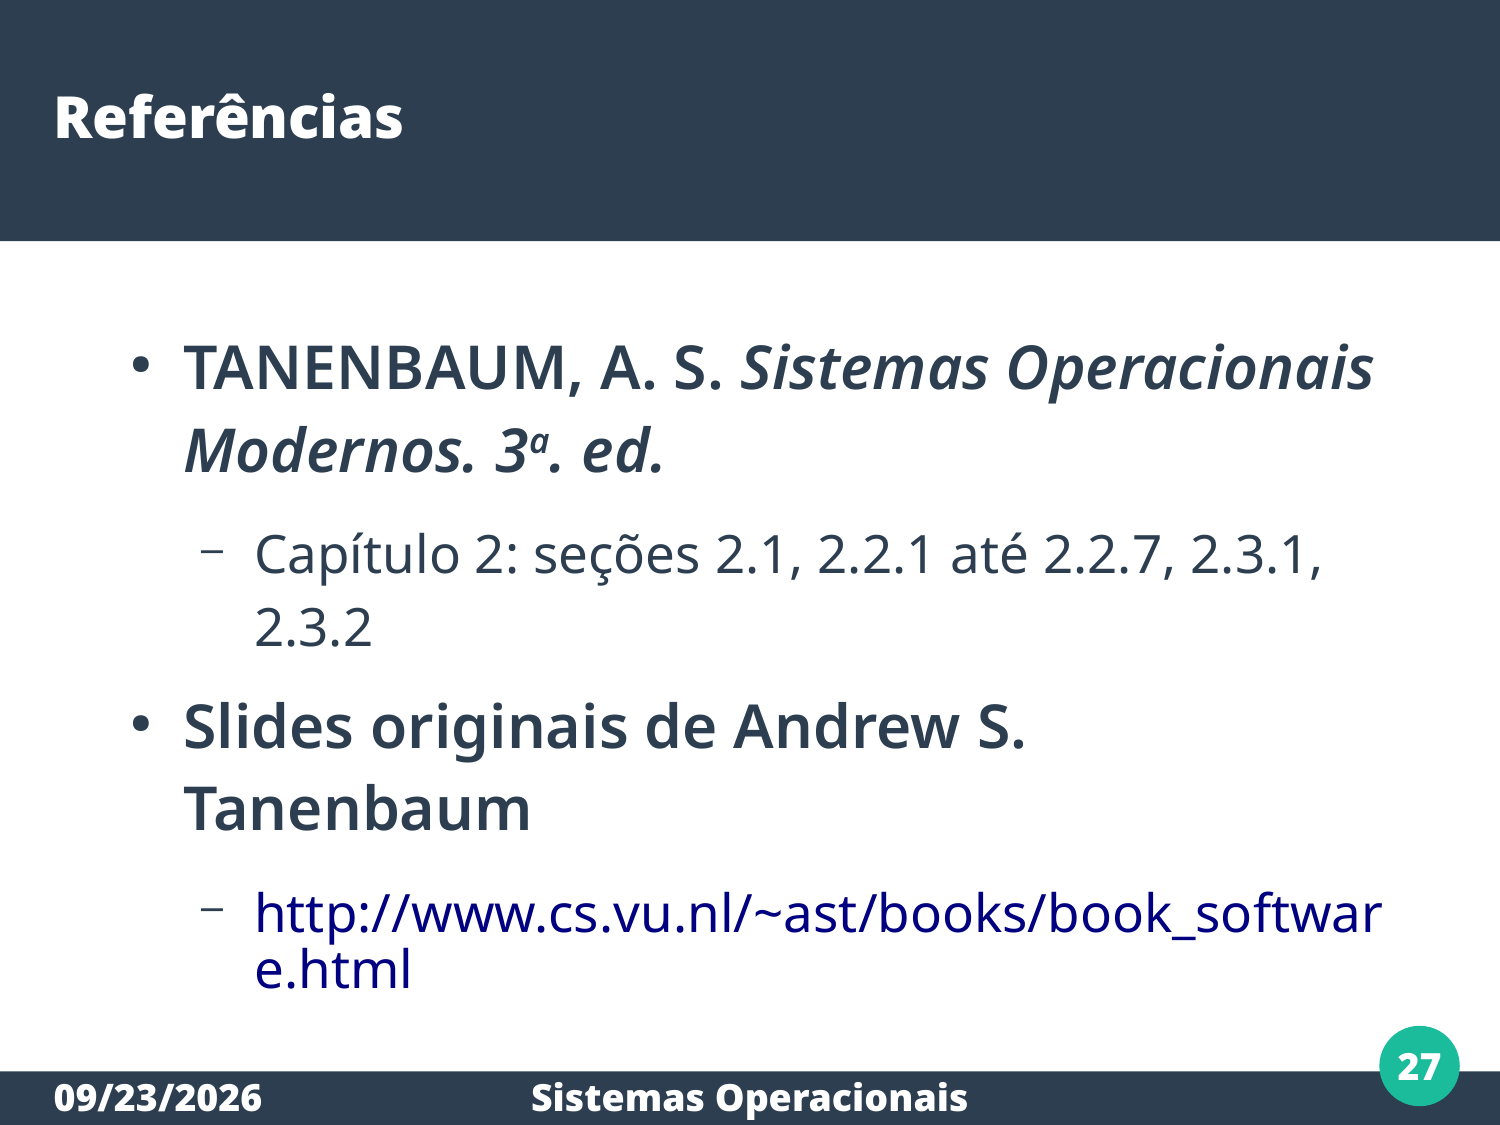

# Referências
TANENBAUM, A. S. Sistemas Operacionais Modernos. 3a. ed.
Capítulo 2: seções 2.1, 2.2.1 até 2.2.7, 2.3.1, 2.3.2
Slides originais de Andrew S. Tanenbaum
http://www.cs.vu.nl/~ast/books/book_software.html
27
Sistemas Operacionais